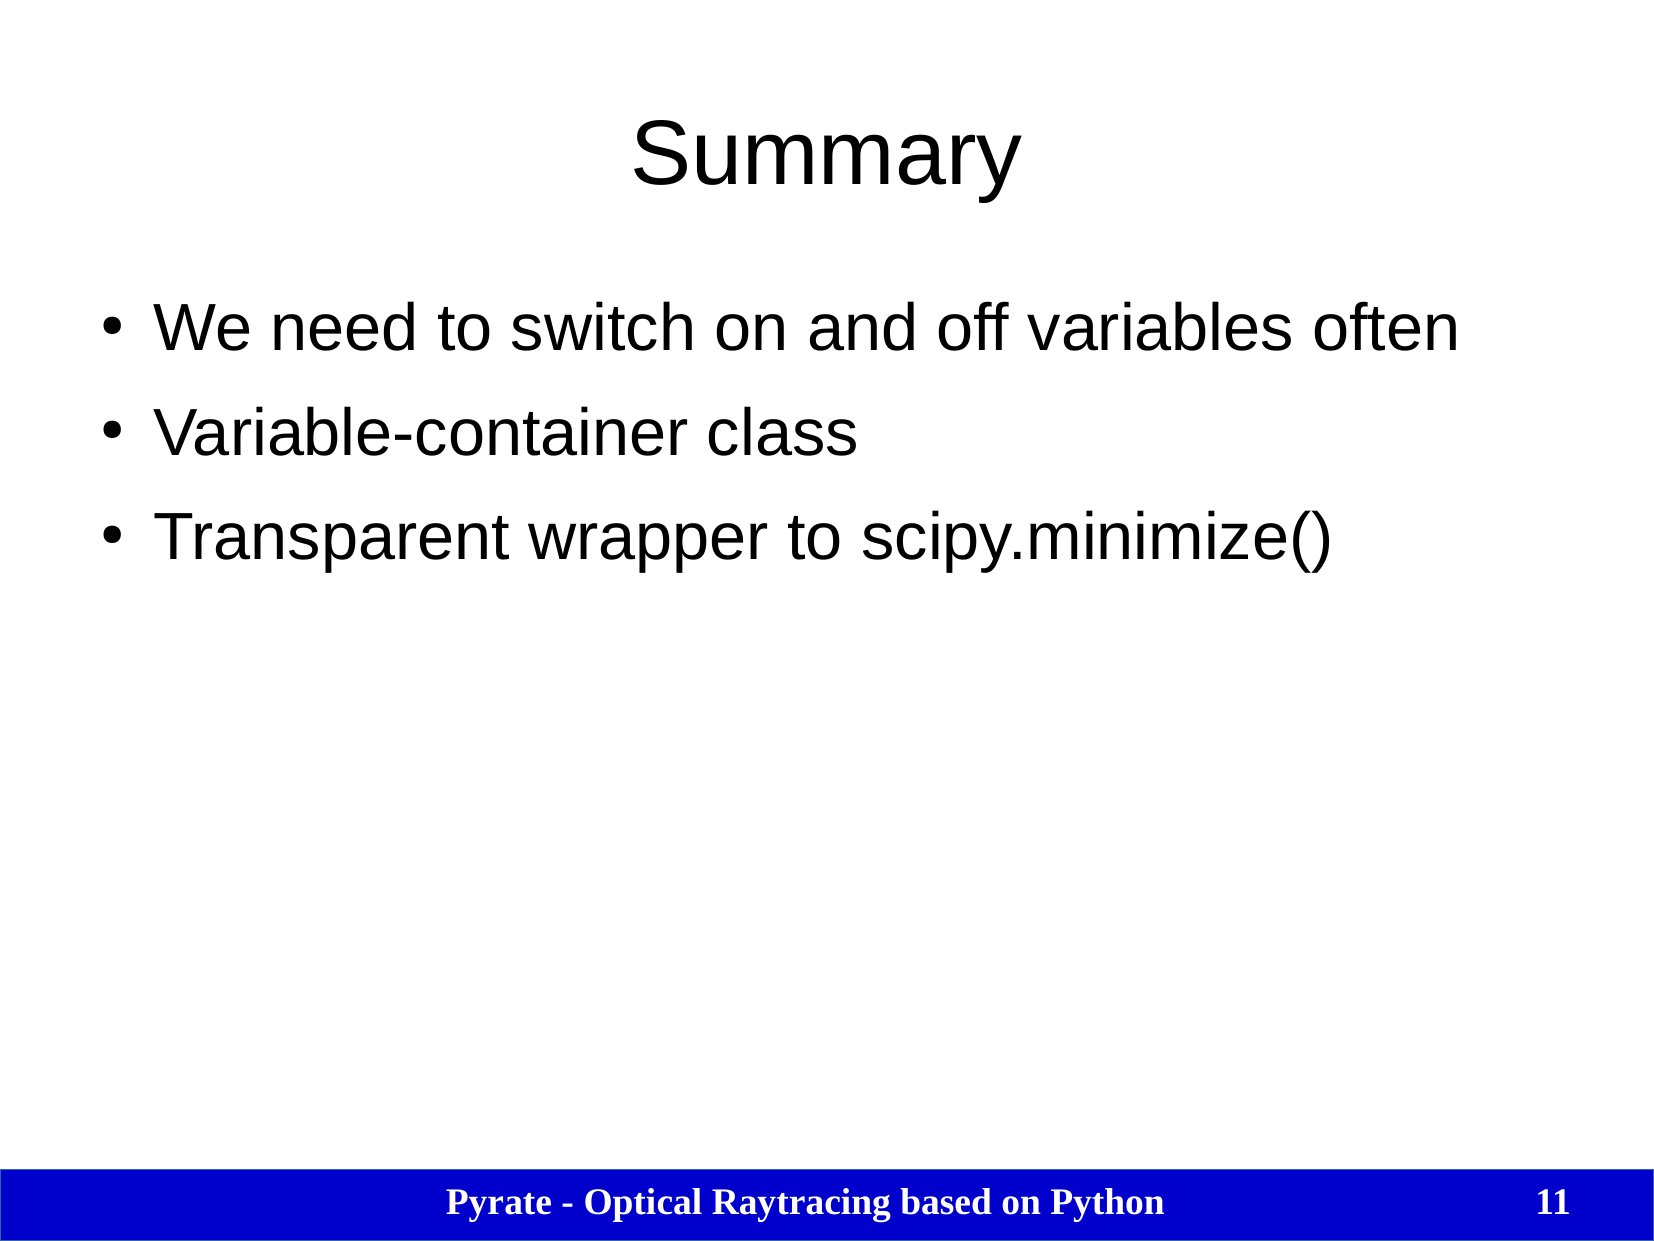

# Summary
We need to switch on and off variables often
Variable-container class
Transparent wrapper to scipy.minimize()
Pyrate - Optical Raytracing based on Python
11